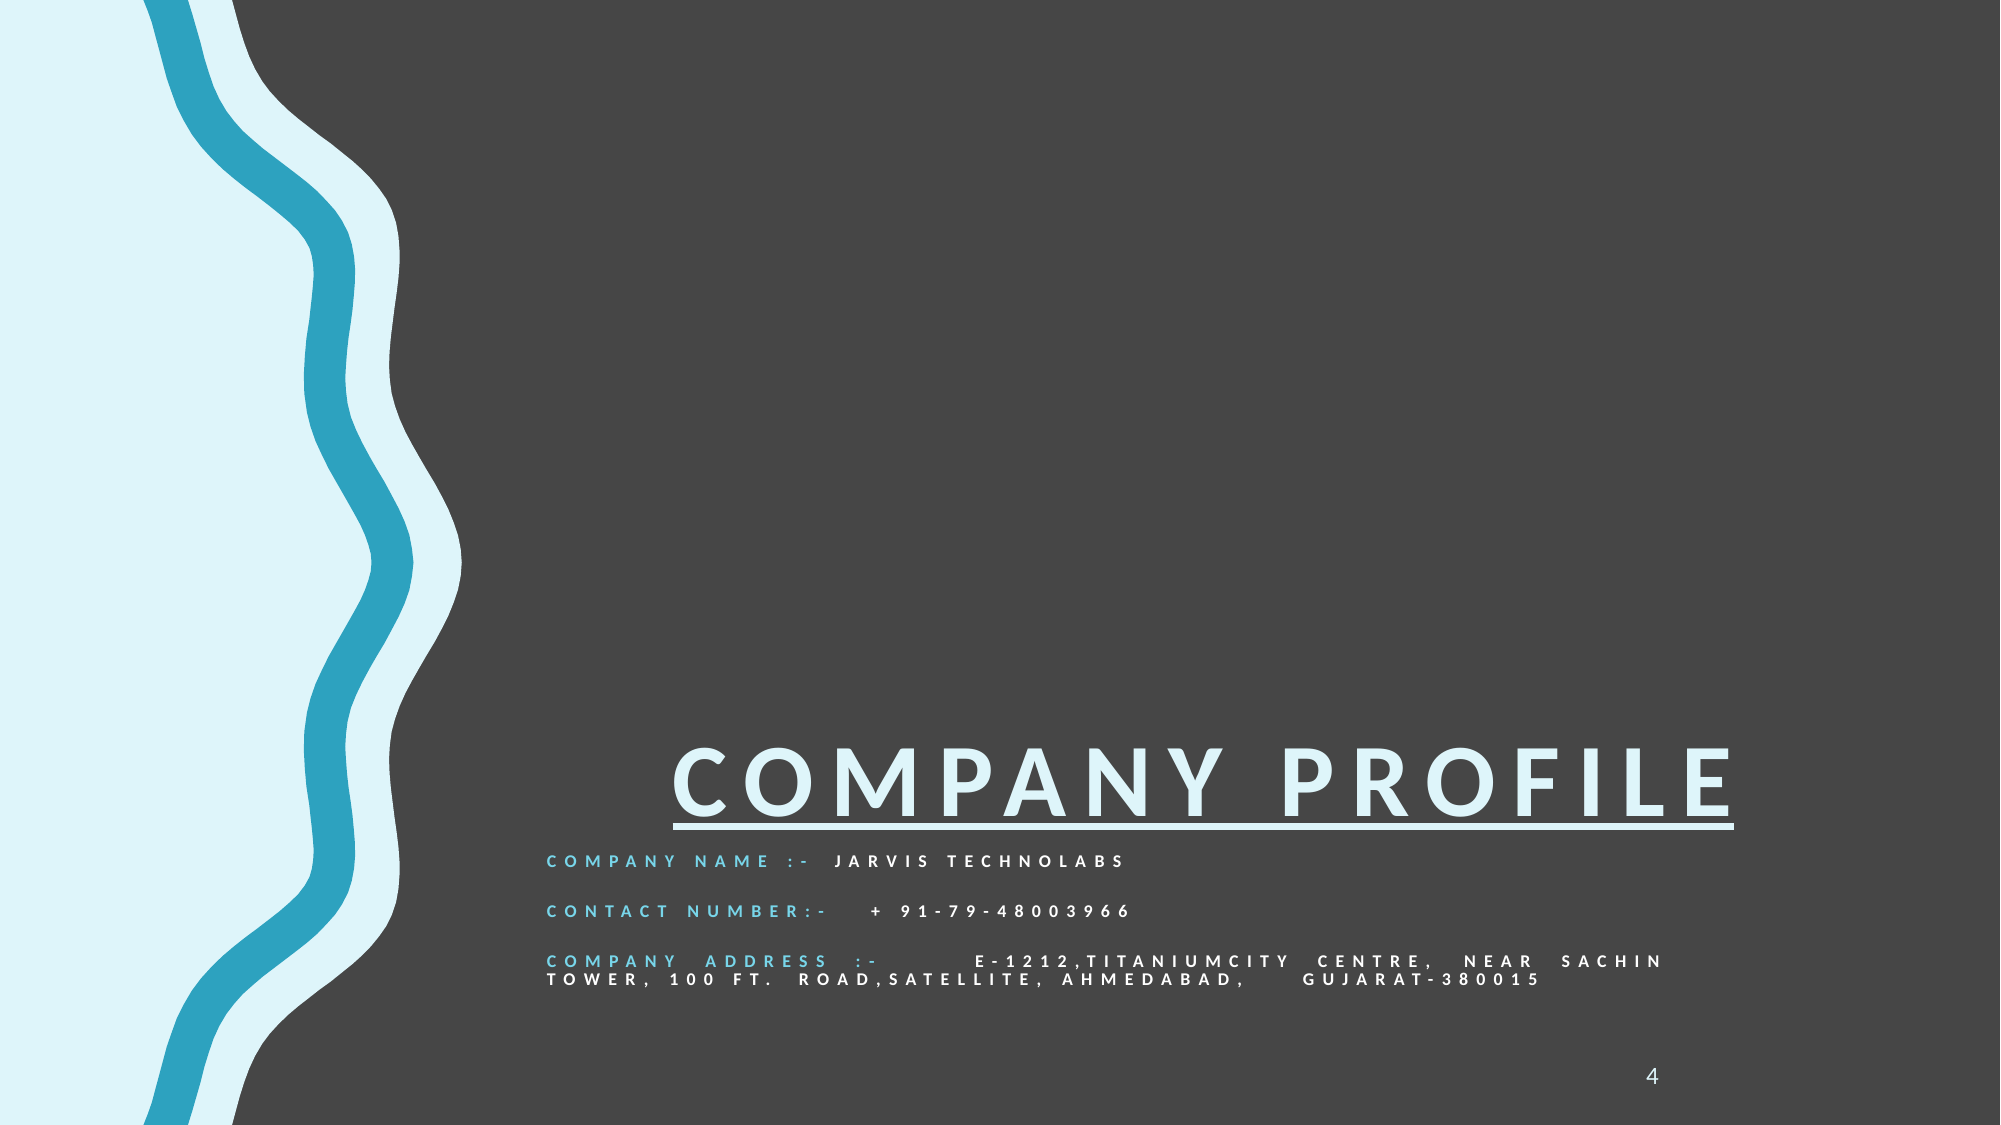

# COMPANY PROFILE
Company Name :-			Jarvis Technolabs
Contact Number:- 		+ 91-79-48003966
Company Address :- 		E-1212,TitaniumCity Centre, 					Near Sachin Tower, 100 ft. 					Road,Satellite, Ahmedabad, 					Gujarat-380015